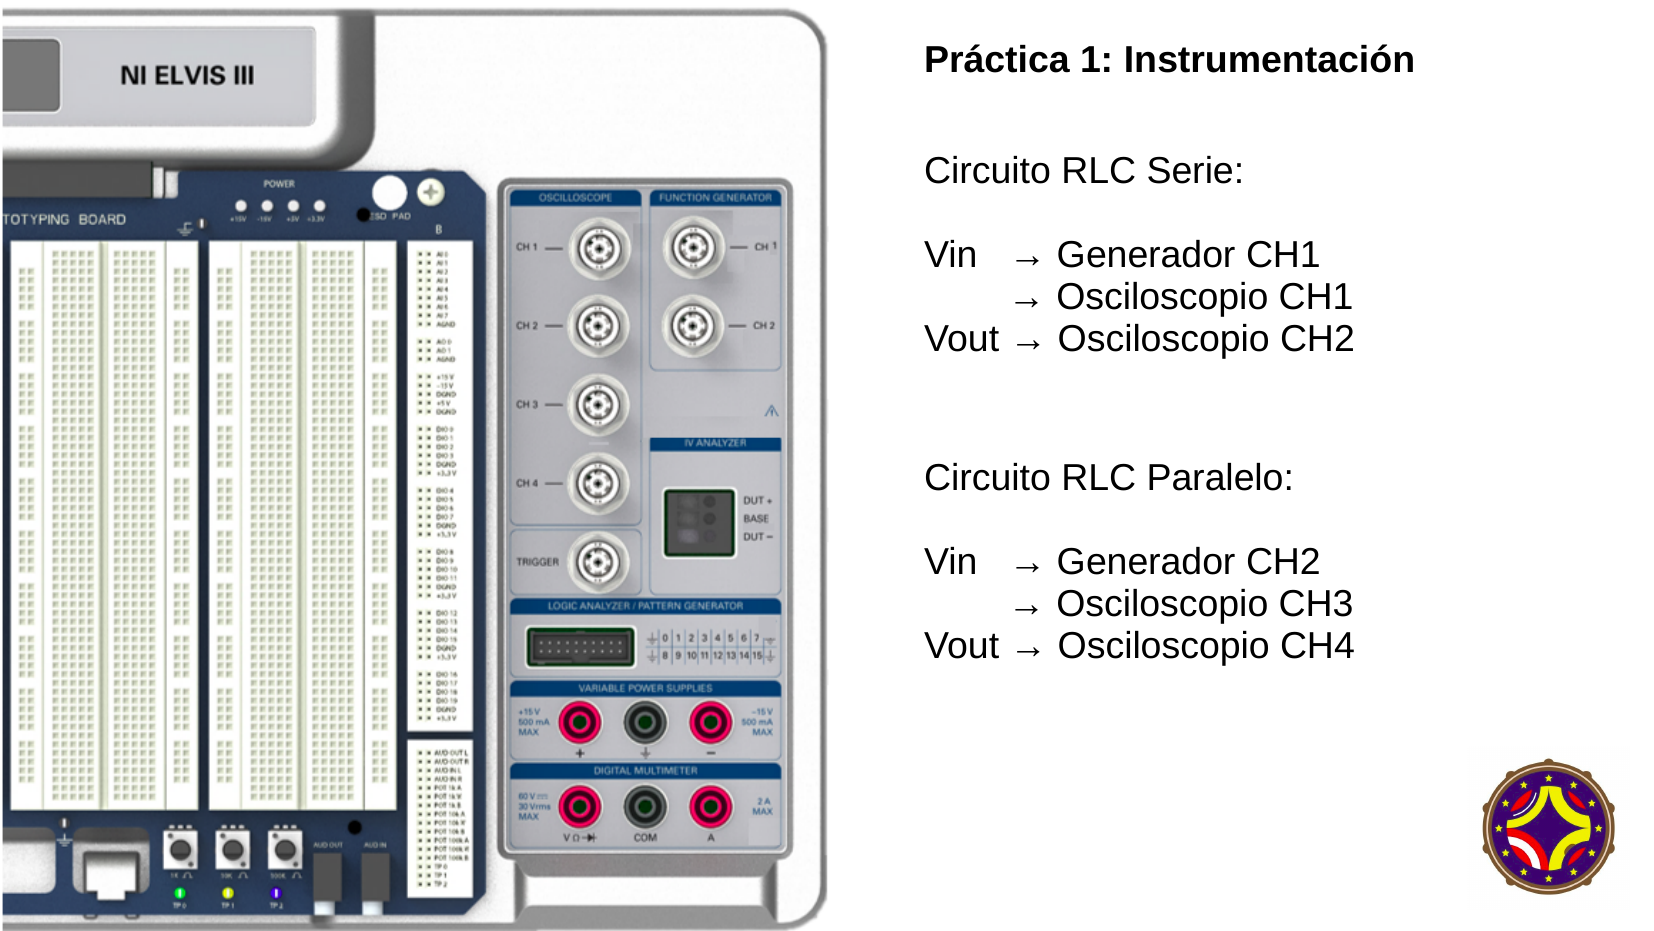

Práctica 1: Instrumentación
Circuito RLC Serie:
Vin → Generador CH1
 → Osciloscopio CH1
Vout → Osciloscopio CH2
Circuito RLC Paralelo:
Vin → Generador CH2
 → Osciloscopio CH3
Vout → Osciloscopio CH4